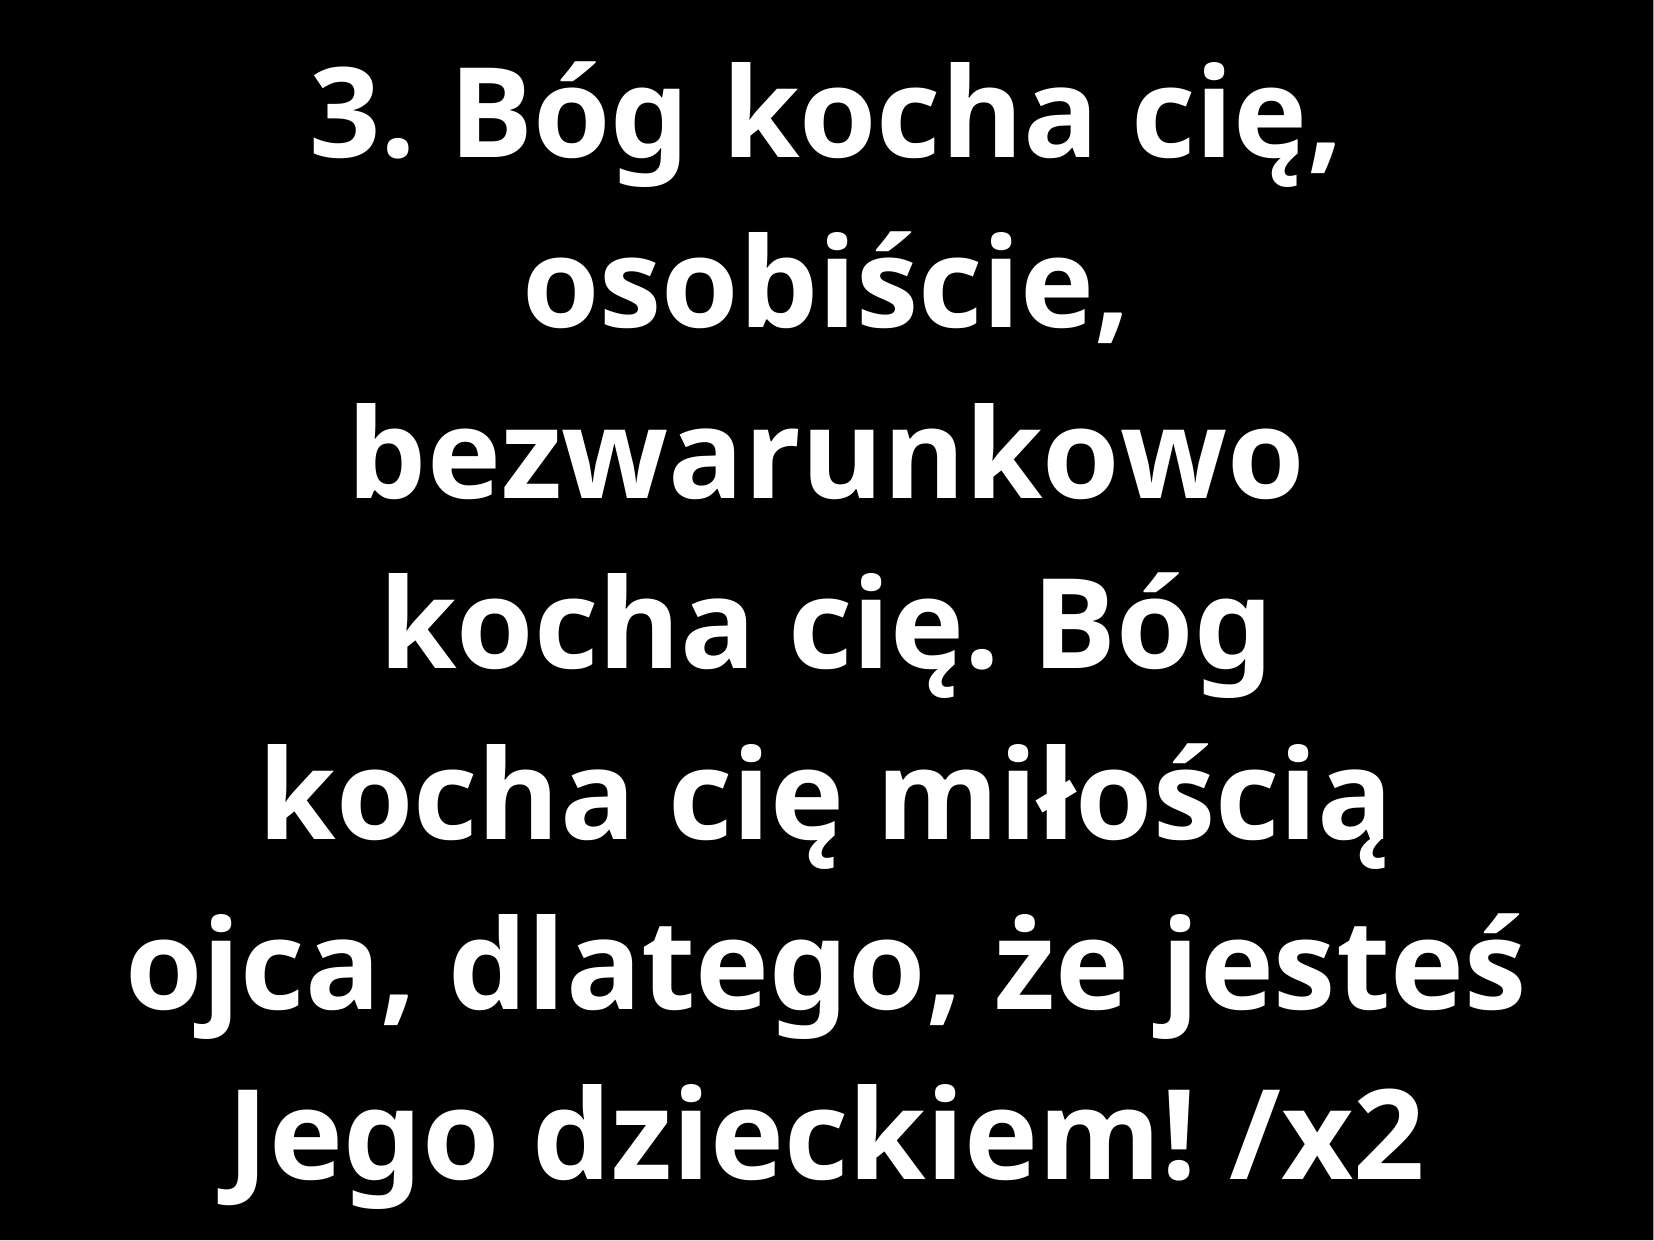

# 3. Bóg kocha cię, osobiście, bezwarunkowo kocha cię. Bóg kocha cię miłością ojca, dlatego, że jesteś Jego dzieckiem! /x2